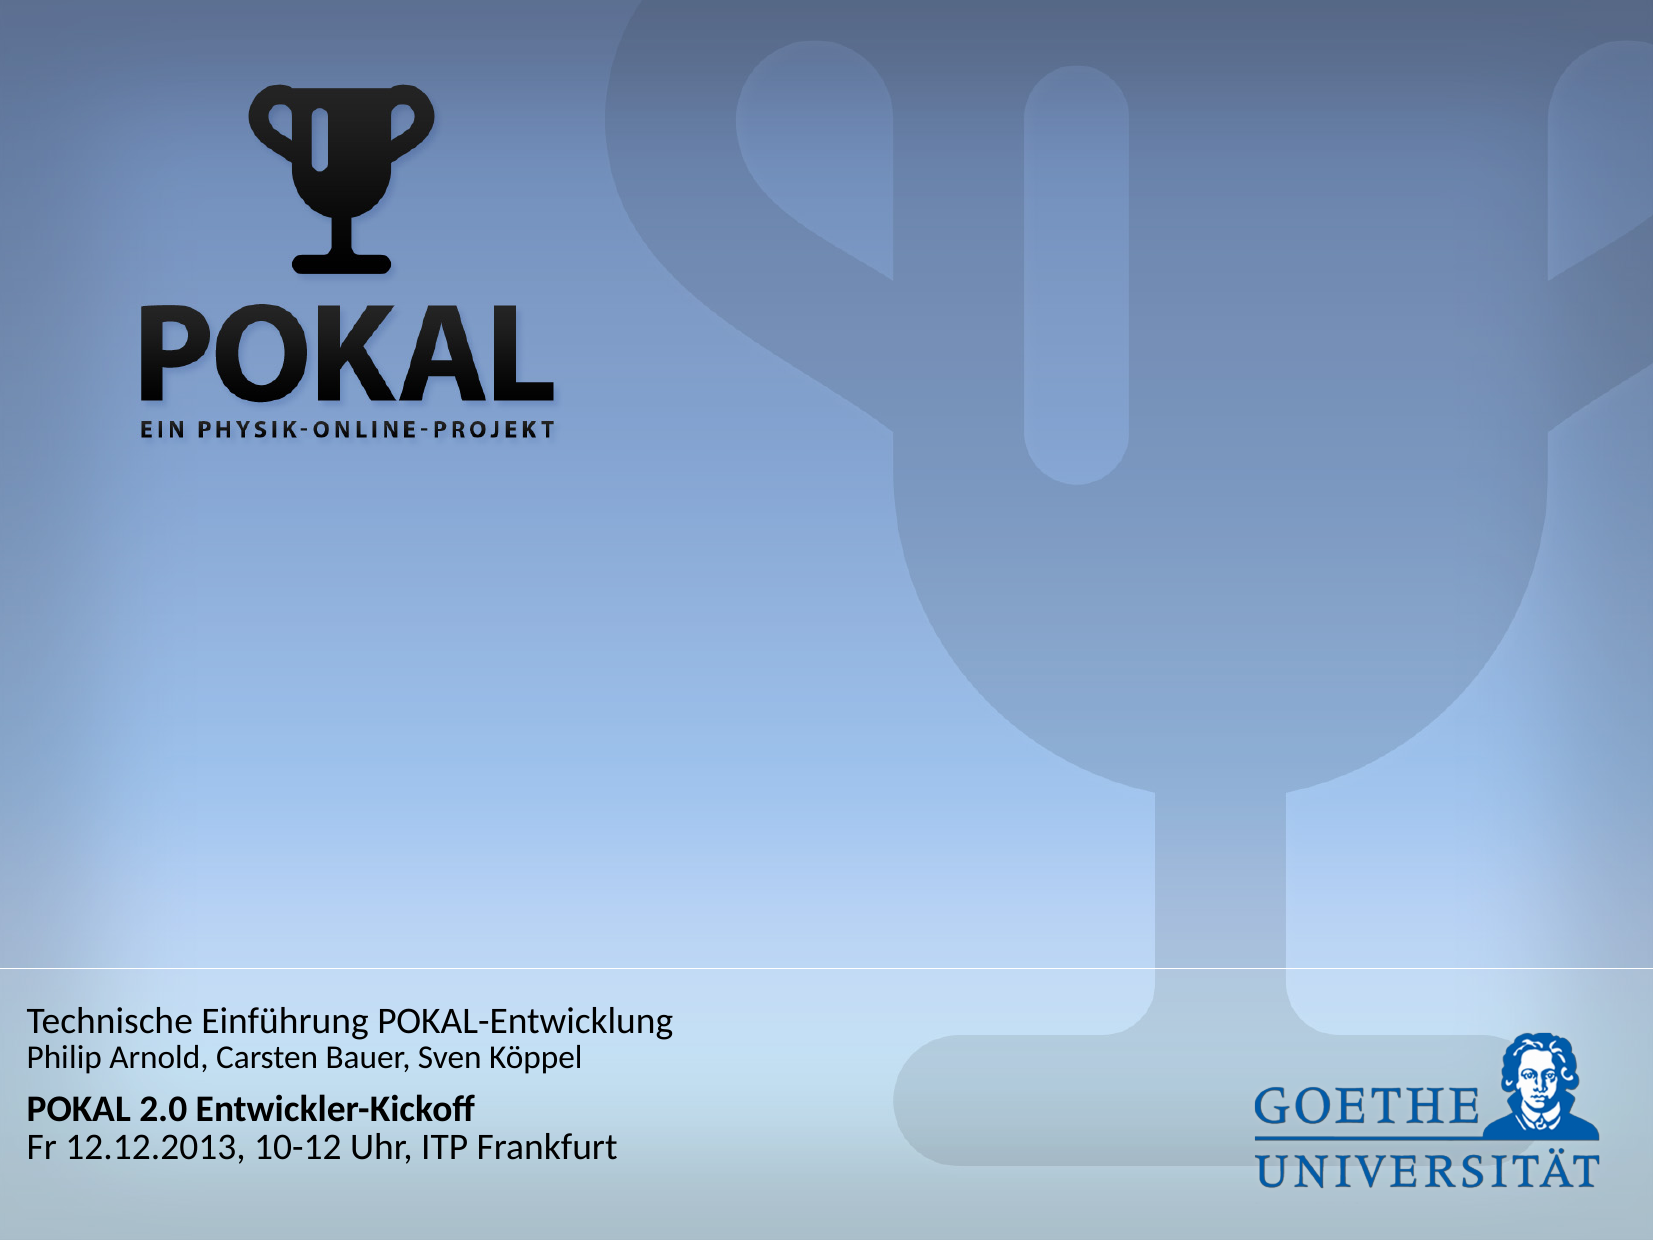

Technische Einführung POKAL-Entwicklung
Philip Arnold, Carsten Bauer, Sven Köppel
POKAL 2.0 Entwickler-Kickoff
Fr 12.12.2013, 10-12 Uhr, ITP Frankfurt